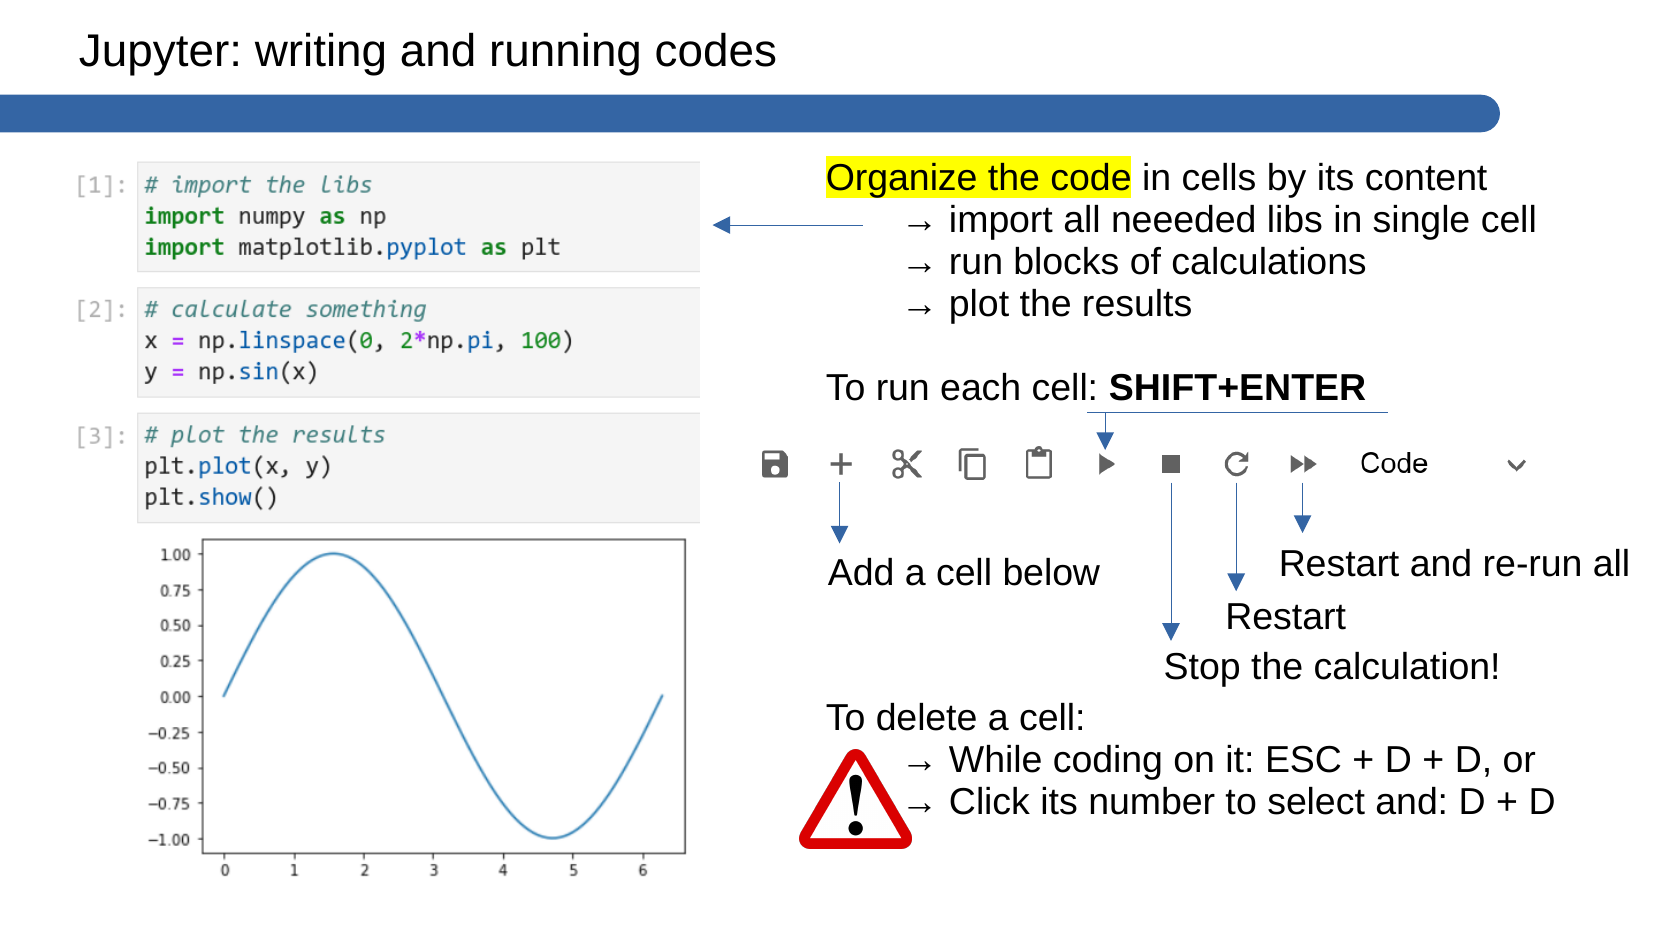

# Jupyter: writing and running codes
Organize the code in cells by its content
	→ import all neeeded libs in single cell
	→ run blocks of calculations
	→ plot the results
To run each cell: SHIFT+ENTER
Restart and re-run all
Add a cell below
Restart
Stop the calculation!
To delete a cell:
	→ While coding on it: ESC + D + D, or
	→ Click its number to select and: D + D